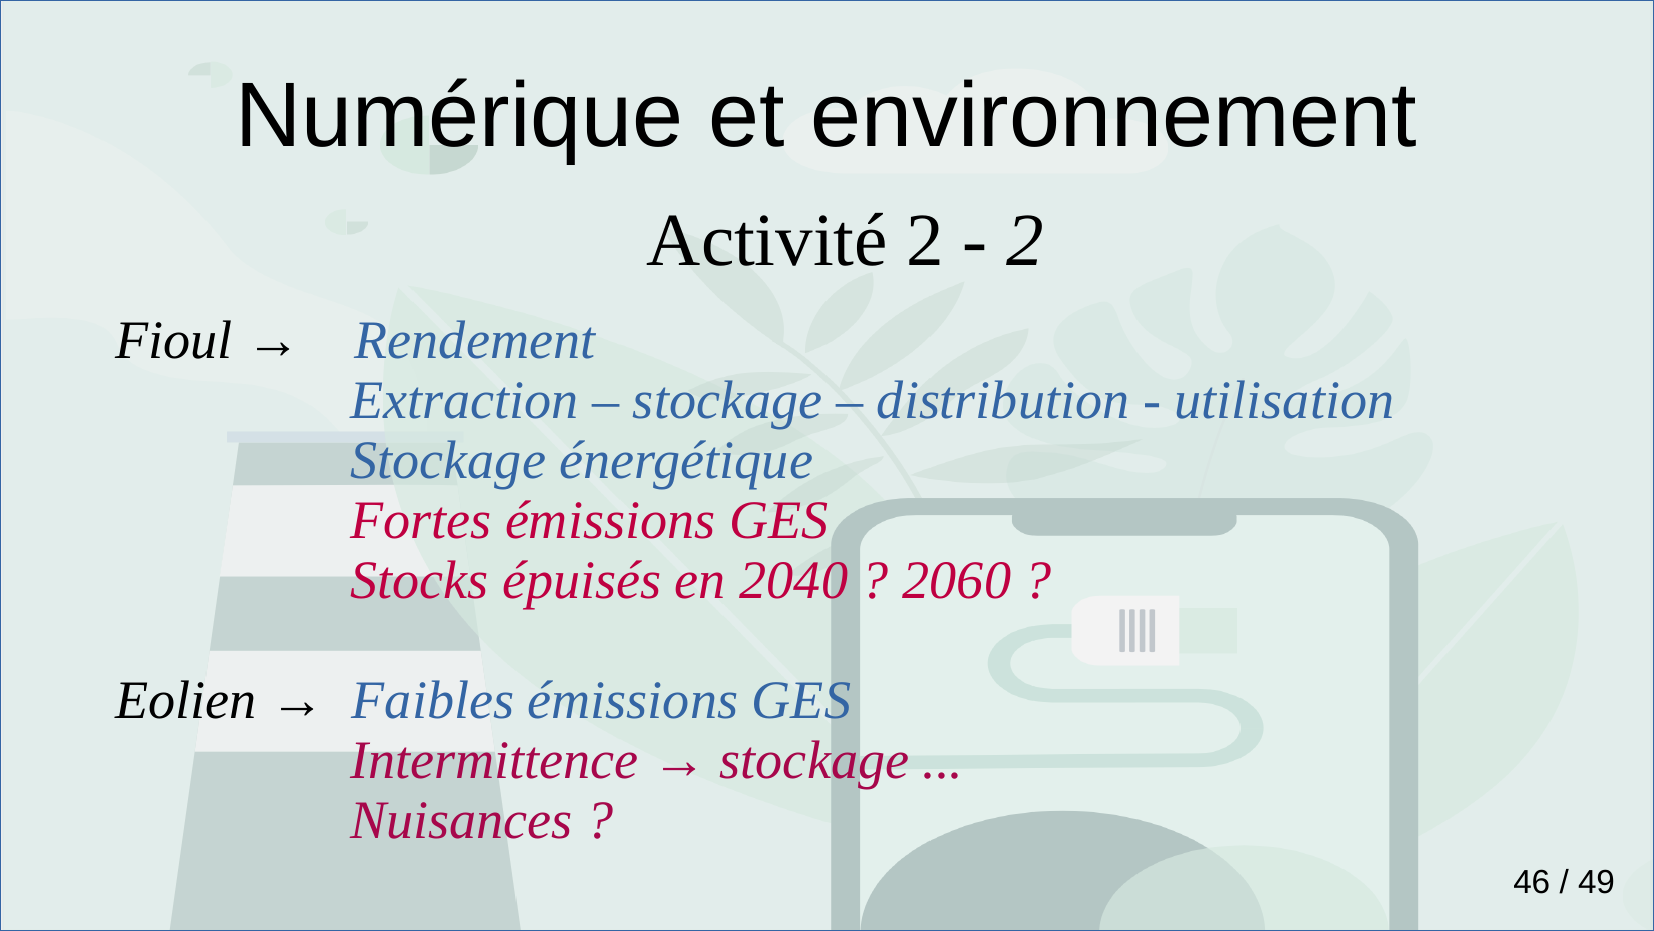

# Numérique et environnement
Activité 2 - 2
Fioul → Rendement
			 Extraction – stockage – distribution - utilisation
			 Stockage énergétique
			 Fortes émissions GES
			 Stocks épuisés en 2040 ? 2060 ?
Eolien → Faibles émissions GES
			 Intermittence → stockage ...
			 Nuisances ?